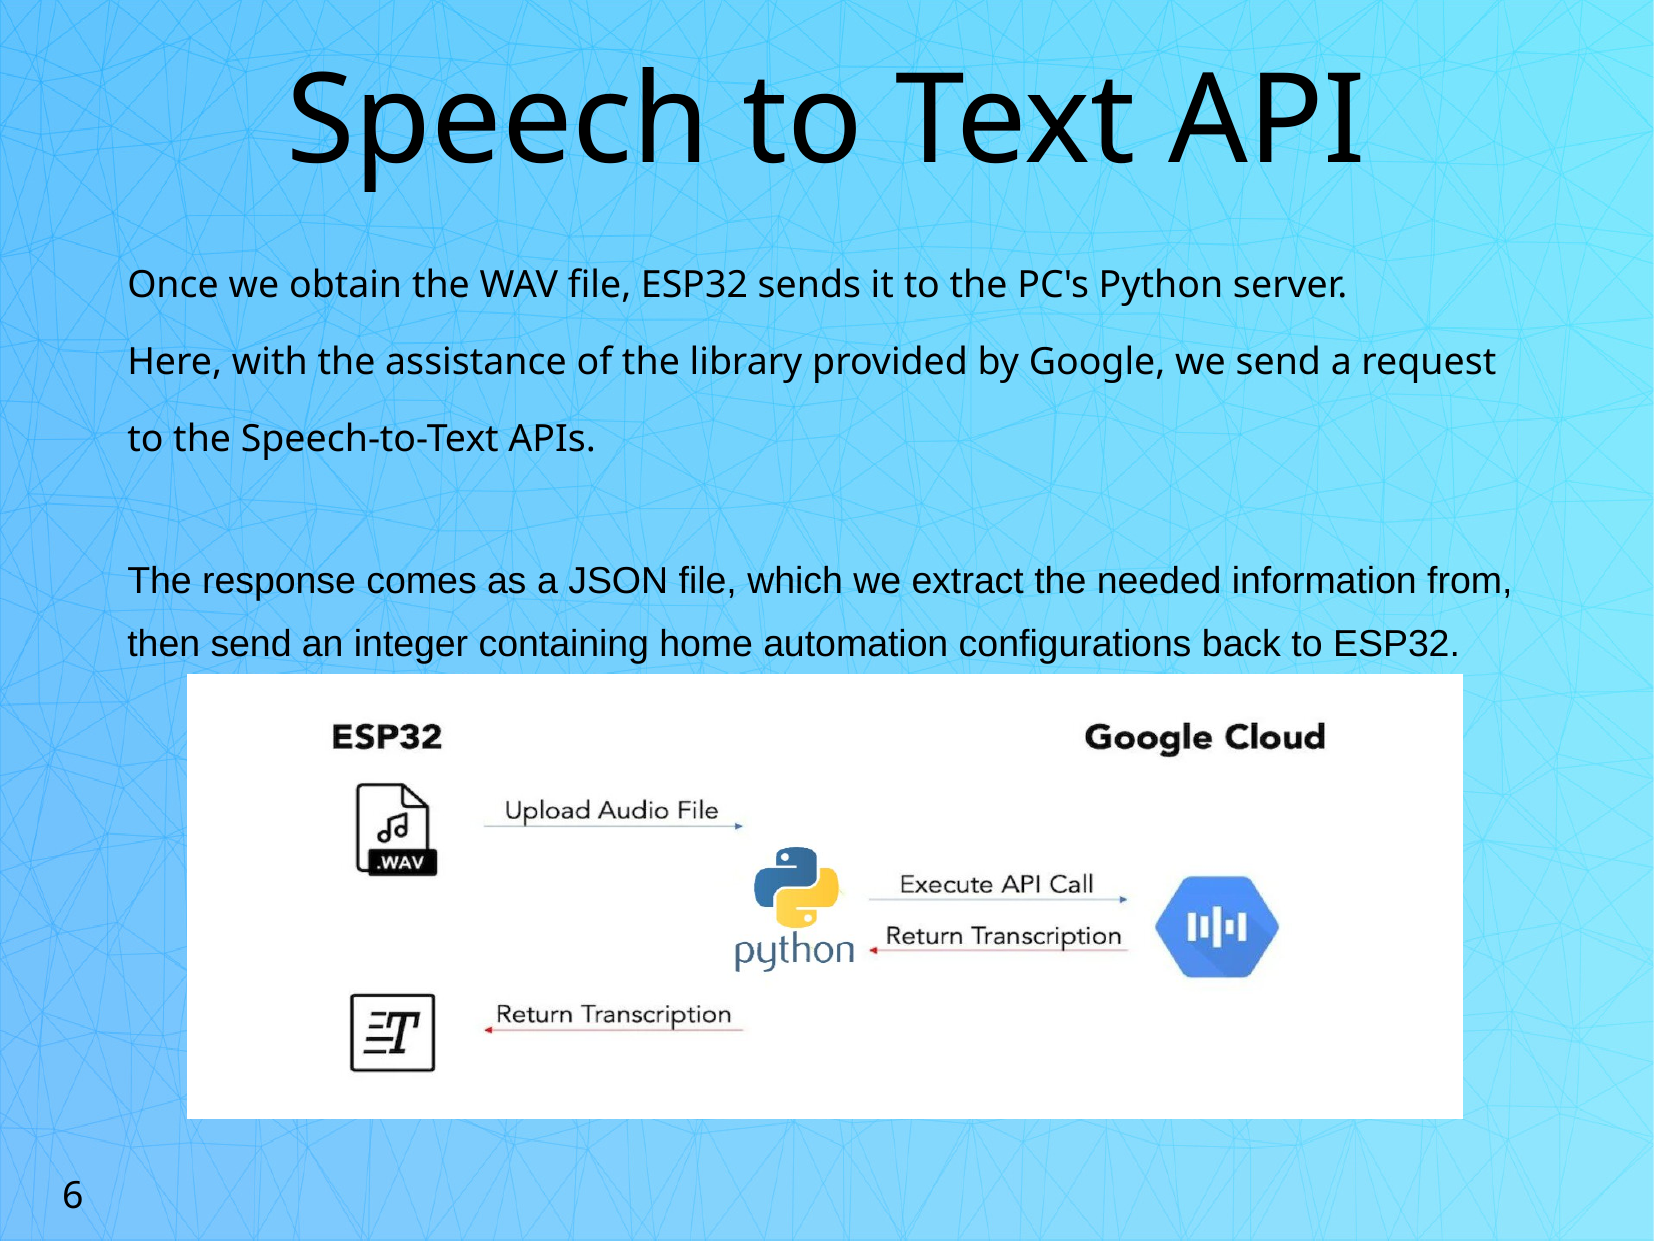

# Speech to Text API
Once we obtain the WAV file, ESP32 sends it to the PC's Python server.
Here, with the assistance of the library provided by Google, we send a request to the Speech-to-Text APIs.
The response comes as a JSON file, which we extract the needed information from,
then send an integer containing home automation configurations back to ESP32.
6